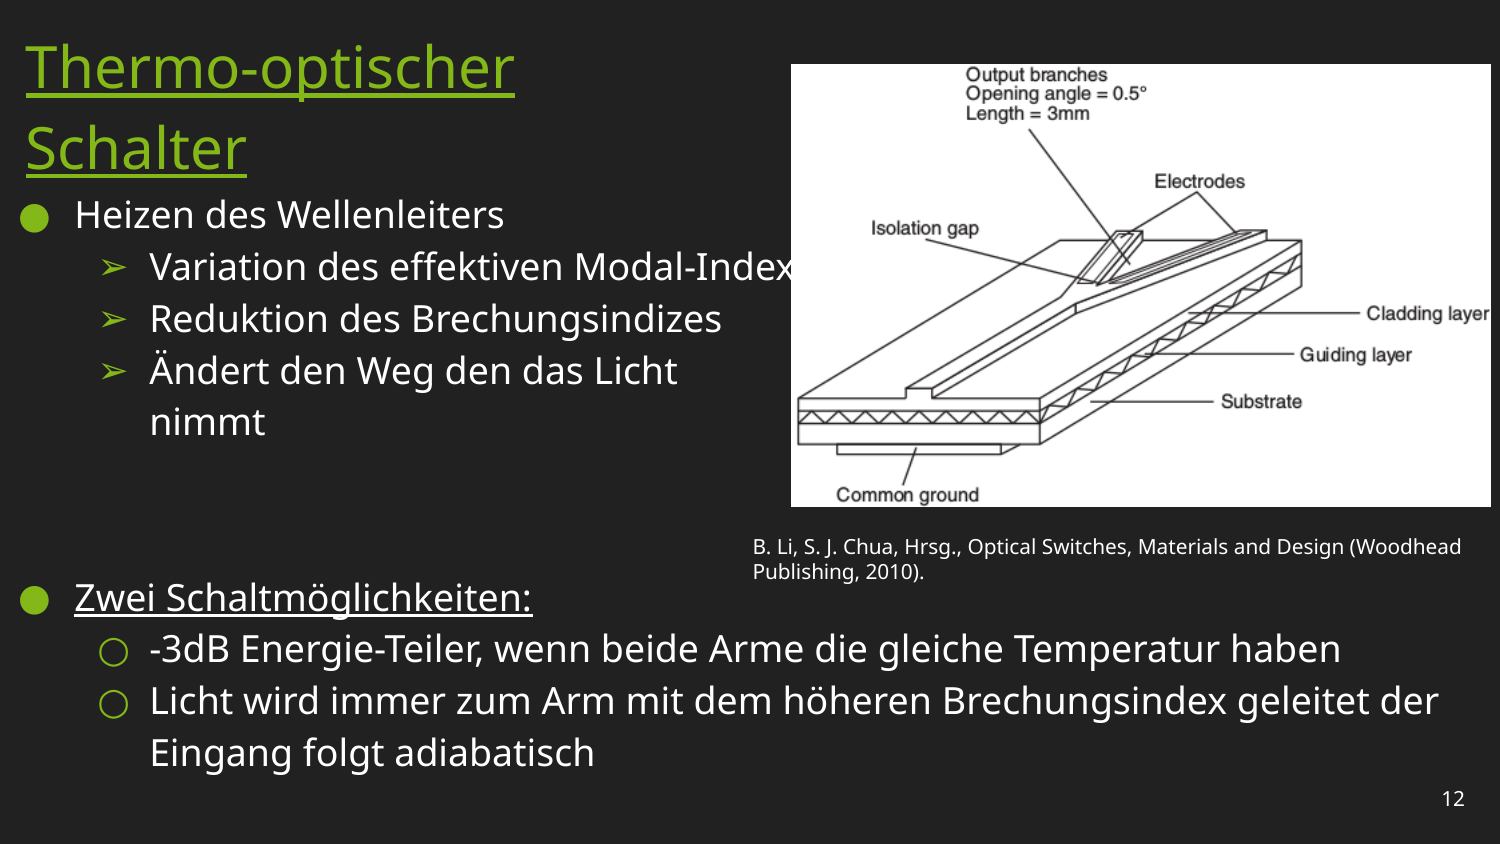

# Thermo-optischer Schalter
Heizen des Wellenleiters
Variation des effektiven Modal-Index
Reduktion des Brechungsindizes
Ändert den Weg den das Licht nimmt
B. Li, S. J. Chua, Hrsg., Optical Switches, Materials and Design (Woodhead Publishing, 2010).
Zwei Schaltmöglichkeiten:
-3dB Energie-Teiler, wenn beide Arme die gleiche Temperatur haben
Licht wird immer zum Arm mit dem höheren Brechungsindex geleitet der Eingang folgt adiabatisch